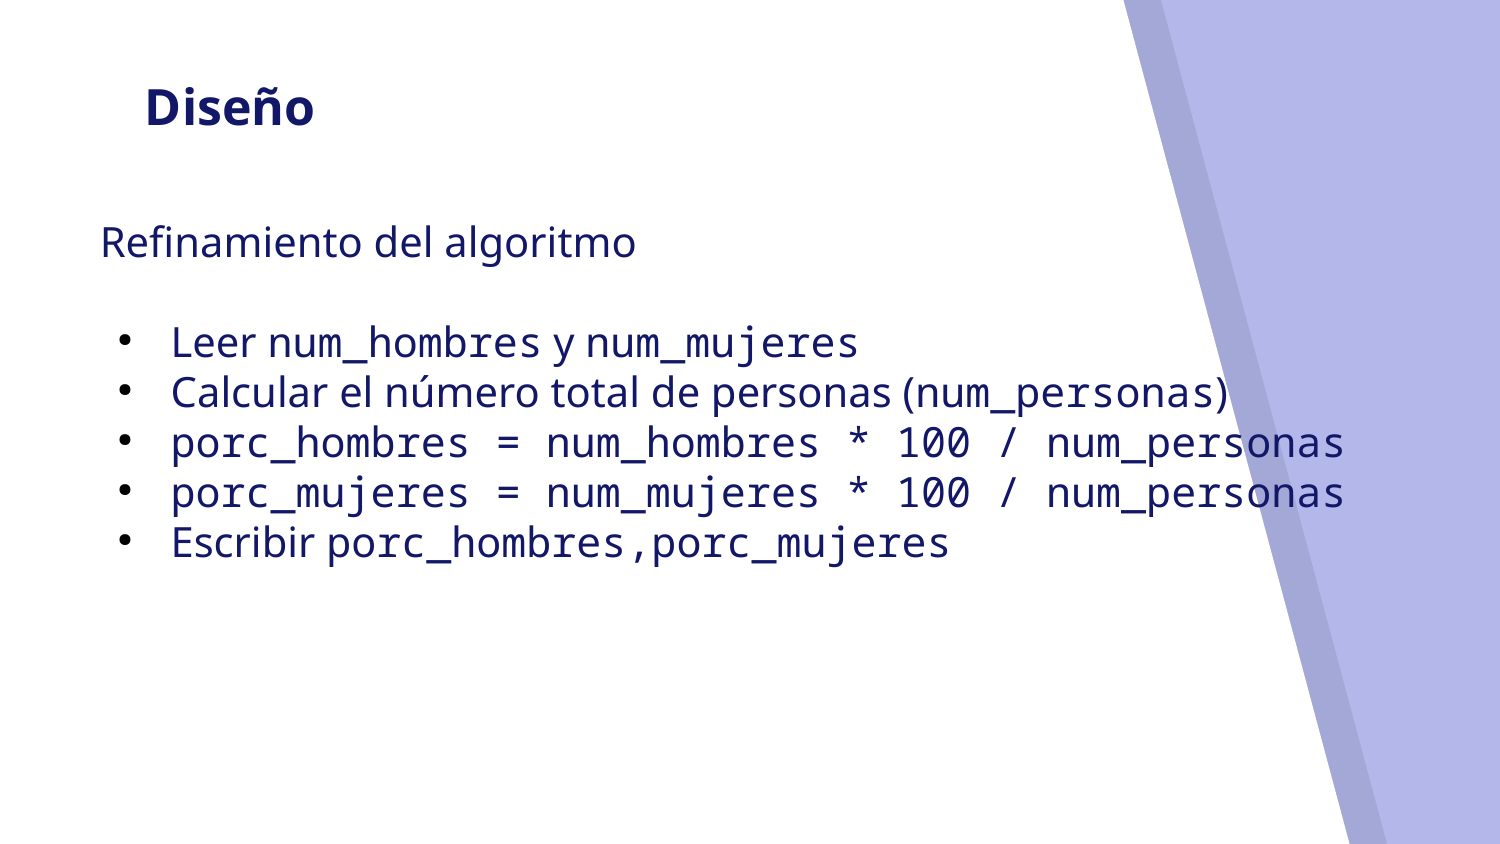

# Diseño
Refinamiento del algoritmo
Leer num_hombres y num_mujeres
Calcular el número total de personas (num_personas)
porc_hombres = num_hombres * 100 / num_personas
porc_mujeres = num_mujeres * 100 / num_personas
Escribir porc_hombres,porc_mujeres